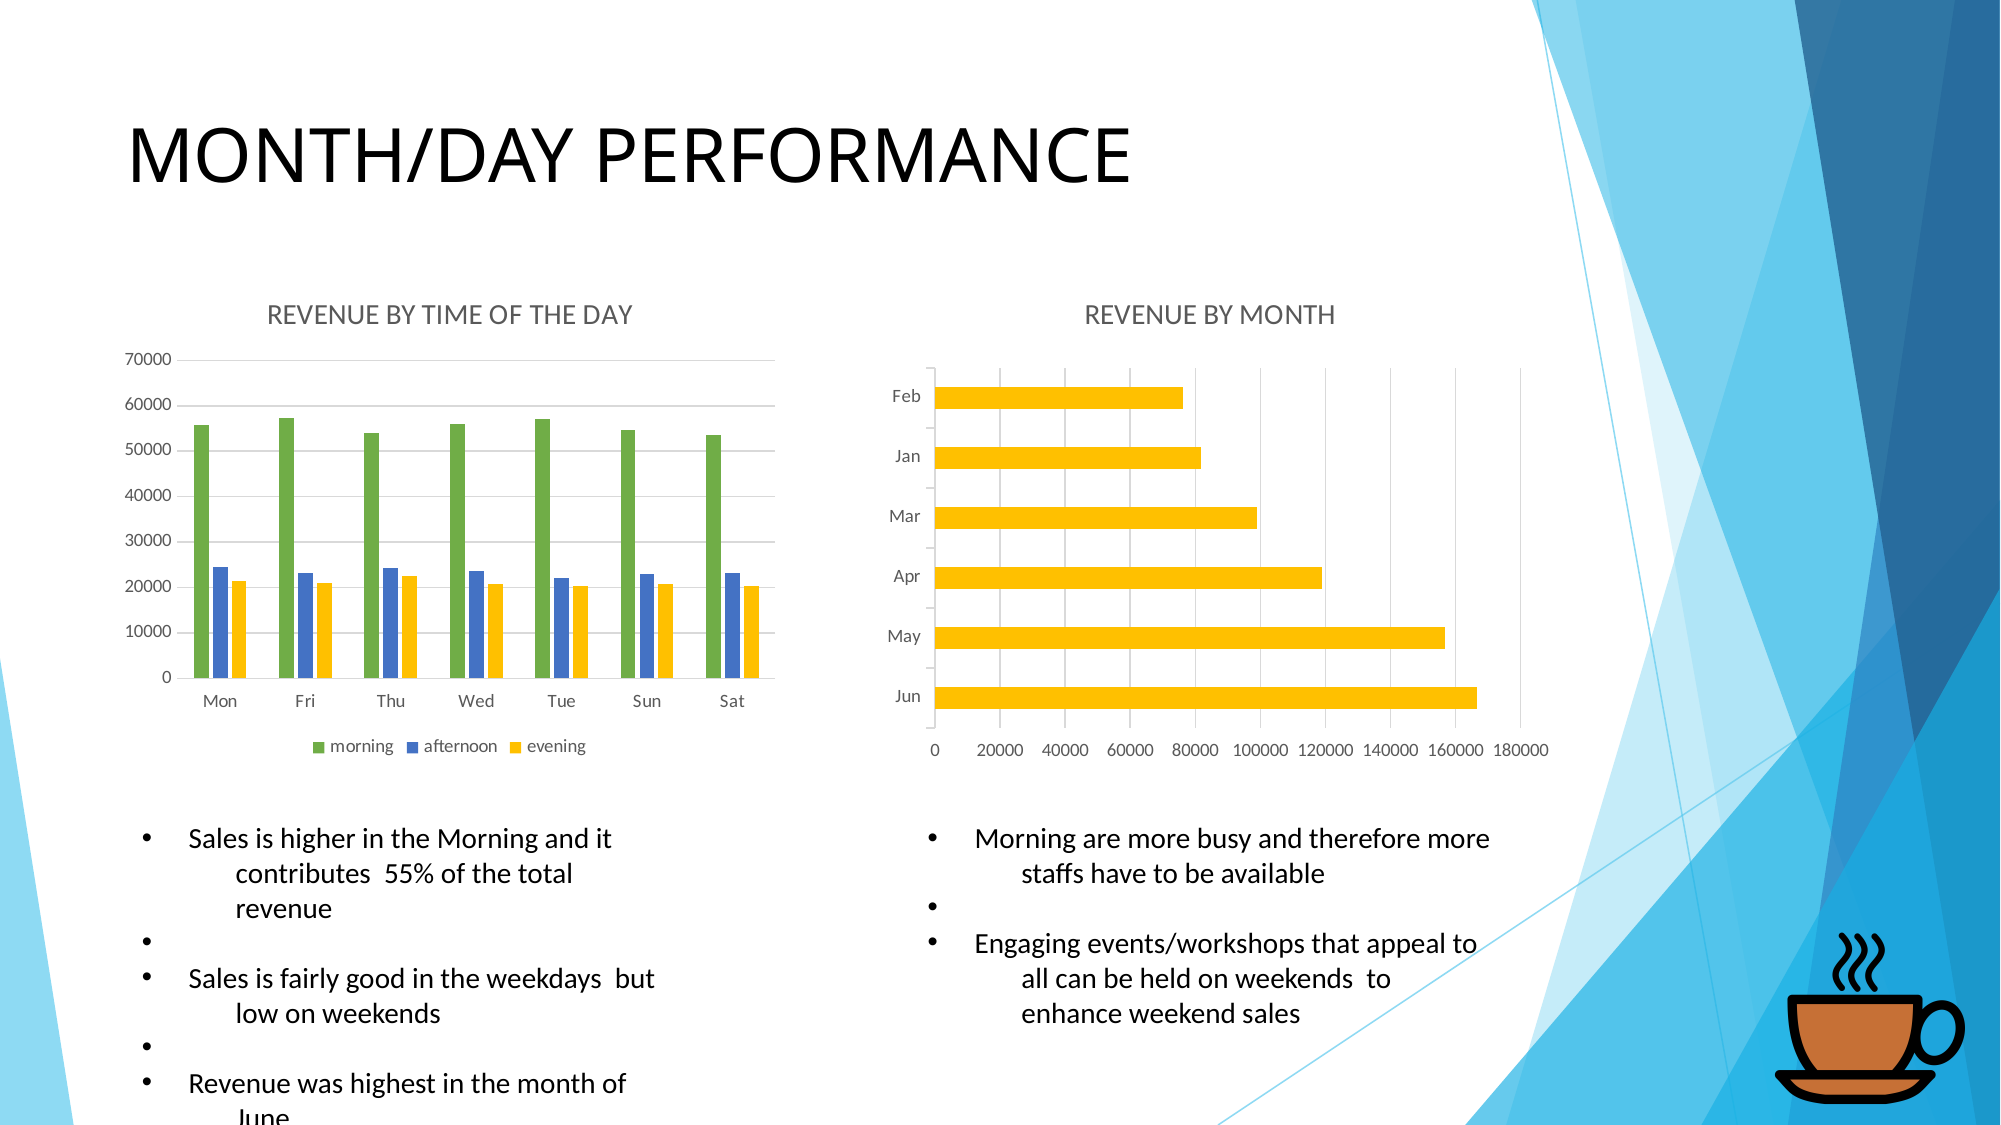

# MONTH/DAY PERFORMANCE
### Chart: REVENUE BY TIME OF THE DAY
| Category | morning | afternoon | evening |
|---|---|---|---|
| Mon | 55724.46 | 24533.7 | 21419.12 |
| Fri | 57251.92 | 23123.44 | 20997.64 |
| Thu | 54047.99 | 24248.68 | 22471.11 |
| Wed | 55978.27 | 23610.23 | 20725.04 |
| Tue | 57075.71 | 22089.9 | 20290.33 |
| Sun | 54718.85 | 22911.54 | 20699.92 |
| Sat | 53491.47 | 23080.59 | 20322.42 |
### Chart: REVENUE BY MONTH
| Category | Total |
|---|---|
| Jun | 166485.88 |
| May | 156727.76 |
| Apr | 118941.08 |
| Mar | 98834.6799999999 |
| Jan | 81677.74 |
| Feb | 76145.1899999999 |Sales is higher in the Morning and it contributes 55% of the total revenue
Sales is fairly good in the weekdays but low on weekends
Revenue was highest in the month of June
Morning are more busy and therefore more staffs have to be available
Engaging events/workshops that appeal to all can be held on weekends to enhance weekend sales